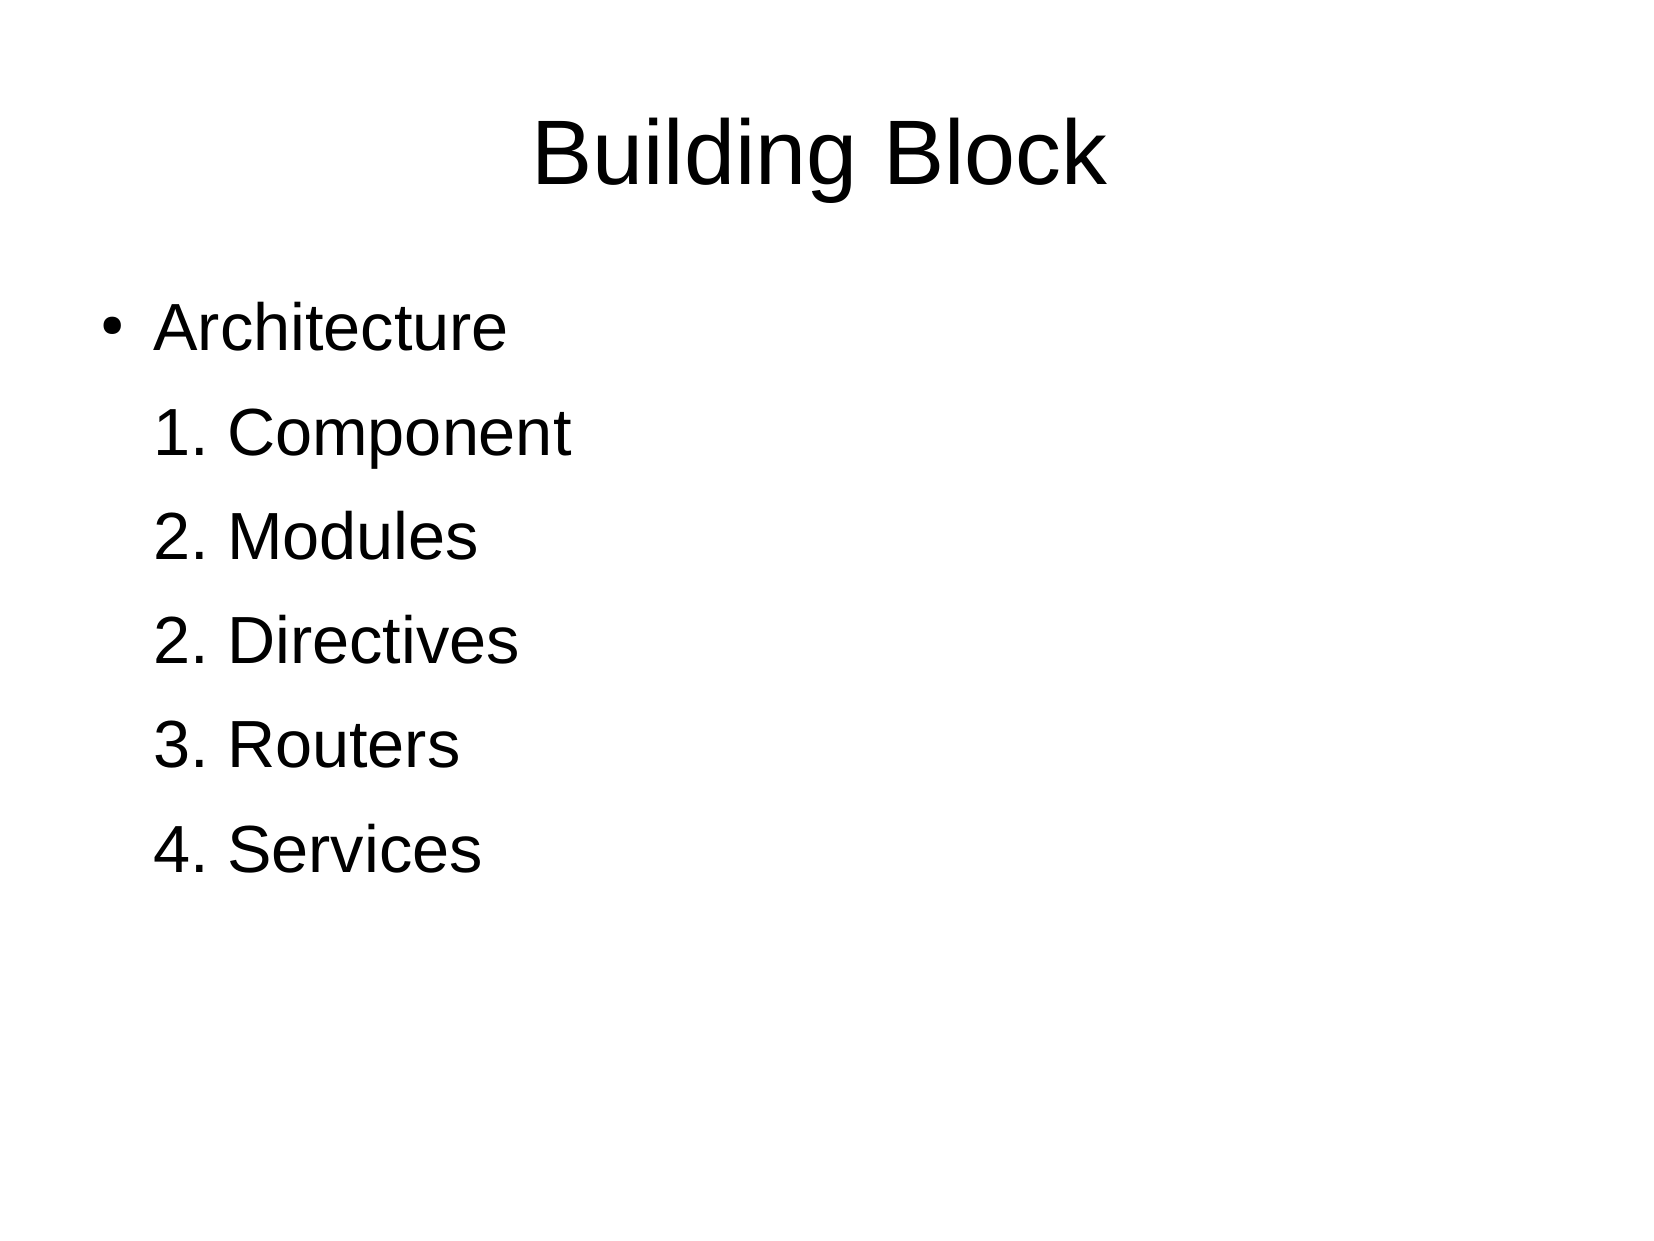

# Building Block
Architecture
1. Component
2. Modules
2. Directives
3. Routers
4. Services